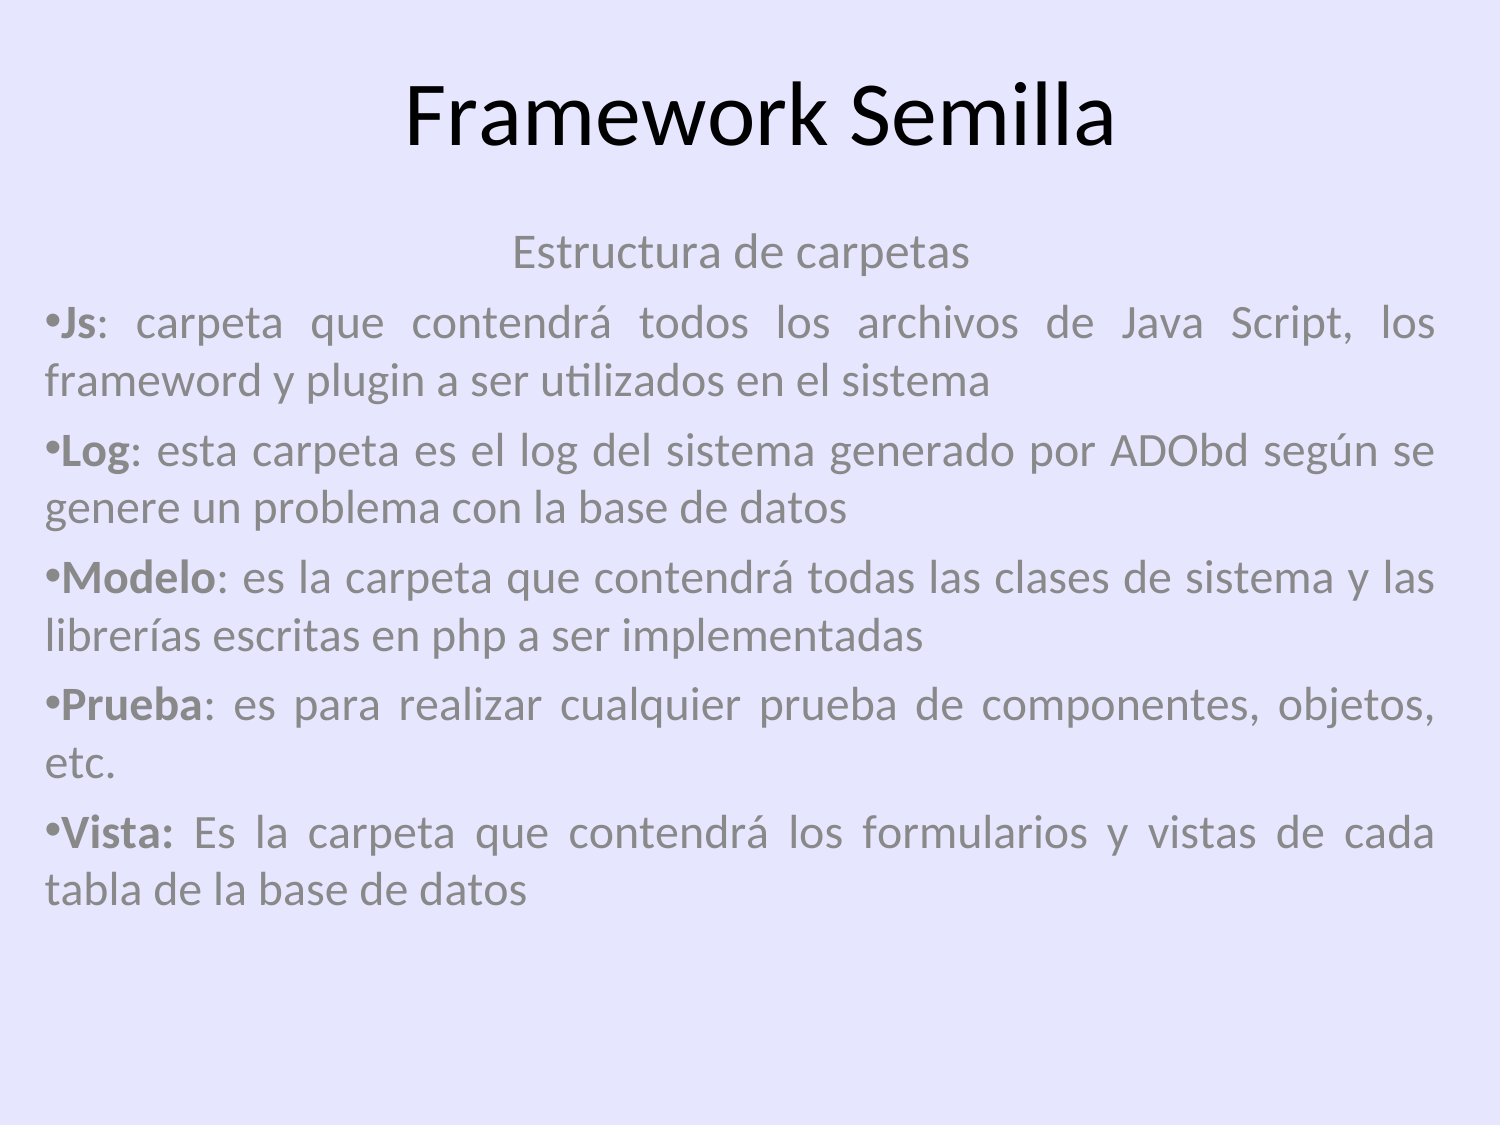

Framework Semilla
Estructura de carpetas
Js: carpeta que contendrá todos los archivos de Java Script, los frameword y plugin a ser utilizados en el sistema
Log: esta carpeta es el log del sistema generado por ADObd según se genere un problema con la base de datos
Modelo: es la carpeta que contendrá todas las clases de sistema y las librerías escritas en php a ser implementadas
Prueba: es para realizar cualquier prueba de componentes, objetos, etc.
Vista: Es la carpeta que contendrá los formularios y vistas de cada tabla de la base de datos